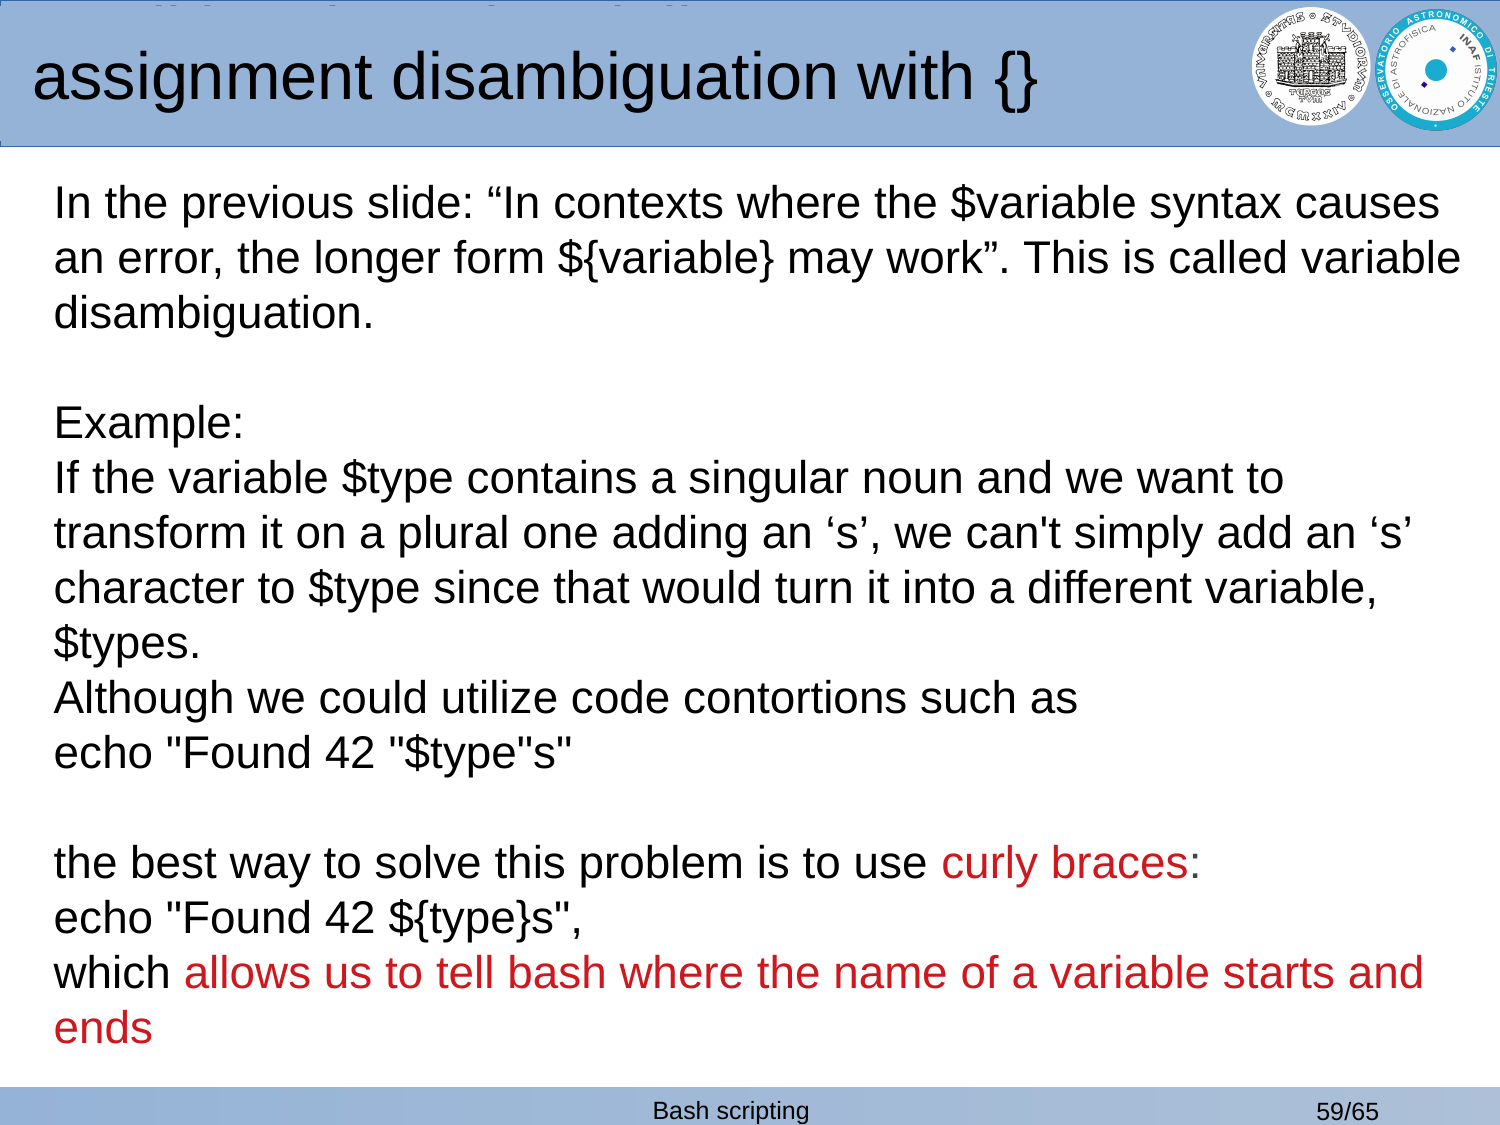

Traditional service delivery
assignment disambiguation with {}
# In the previous slide: “In contexts where the $variable syntax causes an error, the longer form ${variable} may work”. This is called variable disambiguation.
Example:
If the variable $type contains a singular noun and we want to transform it on a plural one adding an ‘s’, we can't simply add an ‘s’ character to $type since that would turn it into a different variable, $types.
Although we could utilize code contortions such as
echo "Found 42 "$type"s"
the best way to solve this problem is to use curly braces:
echo "Found 42 ${type}s",
which allows us to tell bash where the name of a variable starts and ends